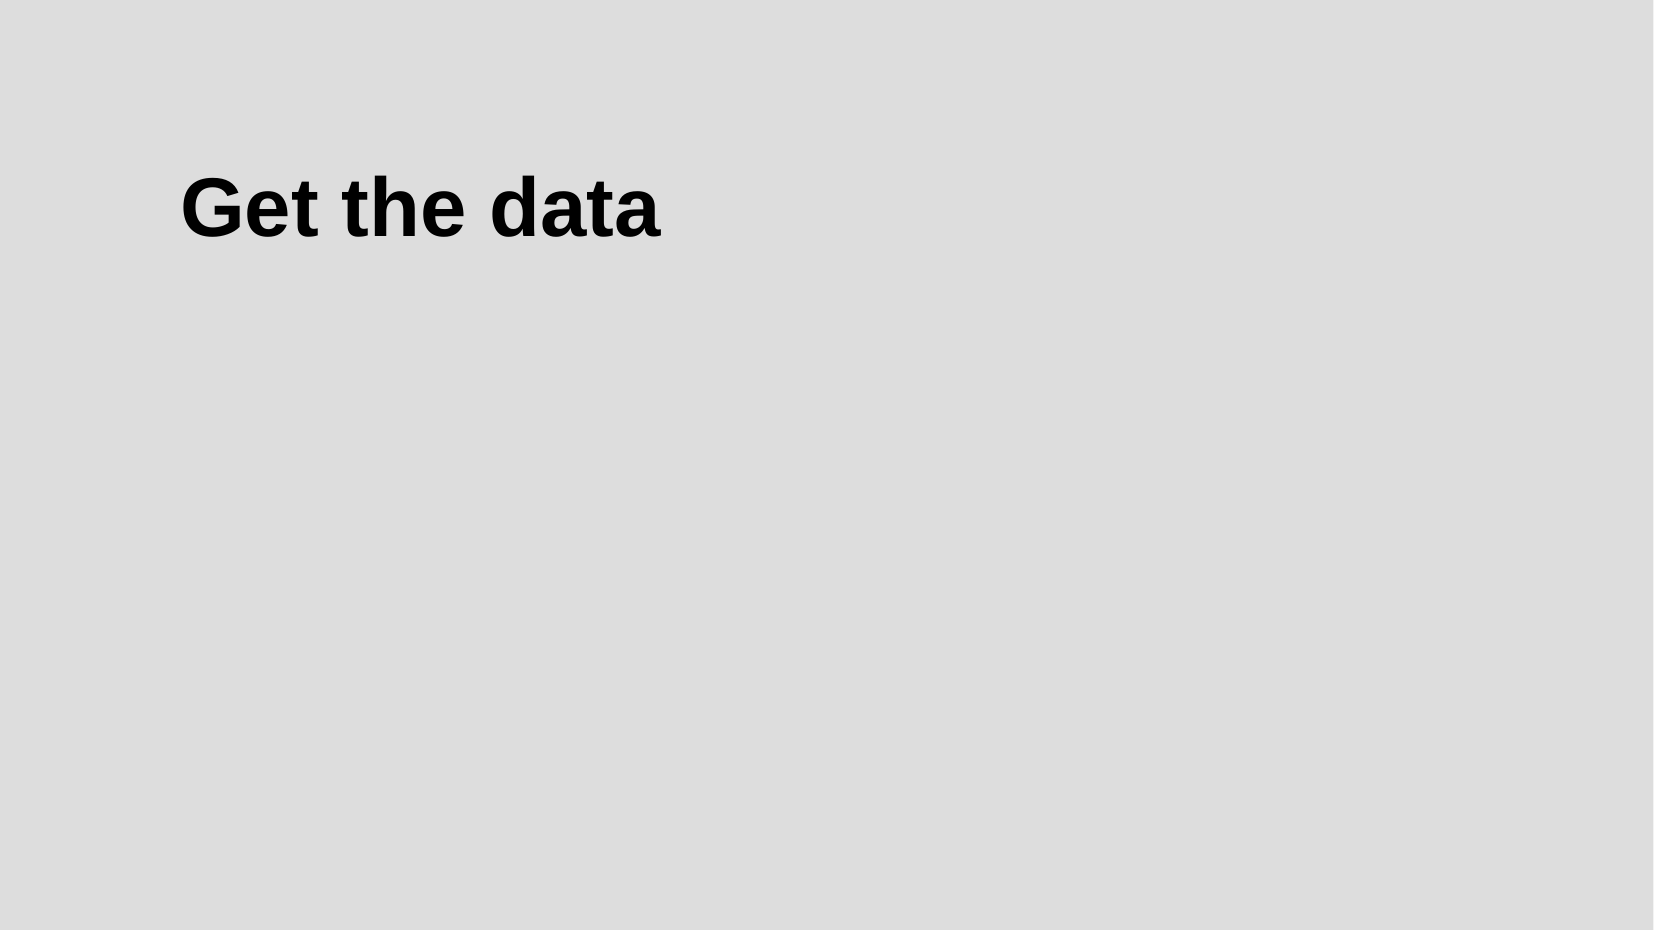

2. Read in the data on global plastics production, visualise and explore it, and then determine what type of equation or mathematical model would describe the relationship between production and time.
3. The exercises can also be done in Excel or other software (e.g. Python).
Get the data